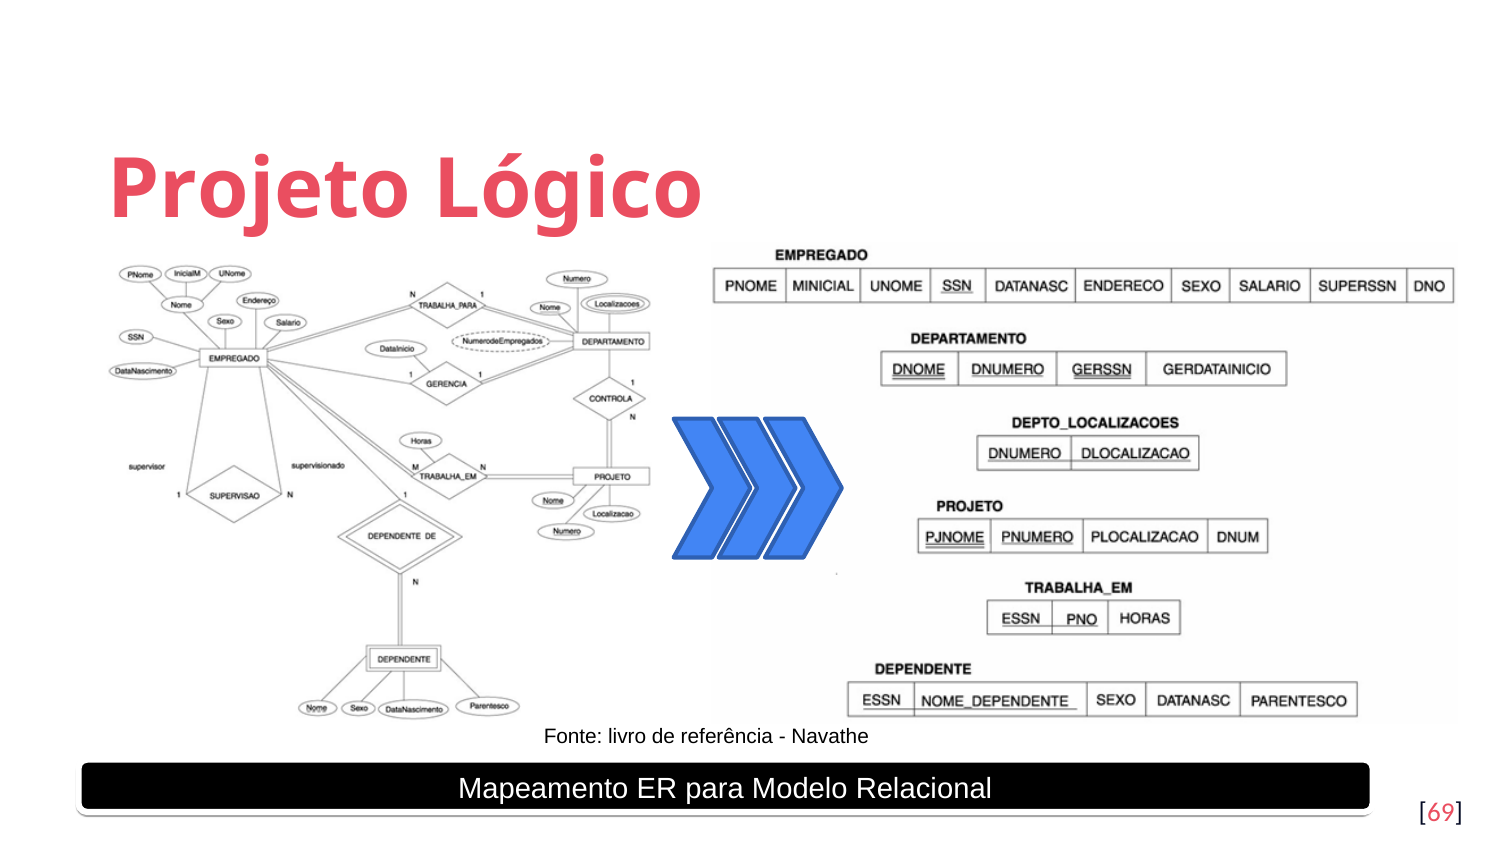

Projeto Lógico
Fonte: livro de referência - Navathe
Mapeamento ER para Modelo Relacional